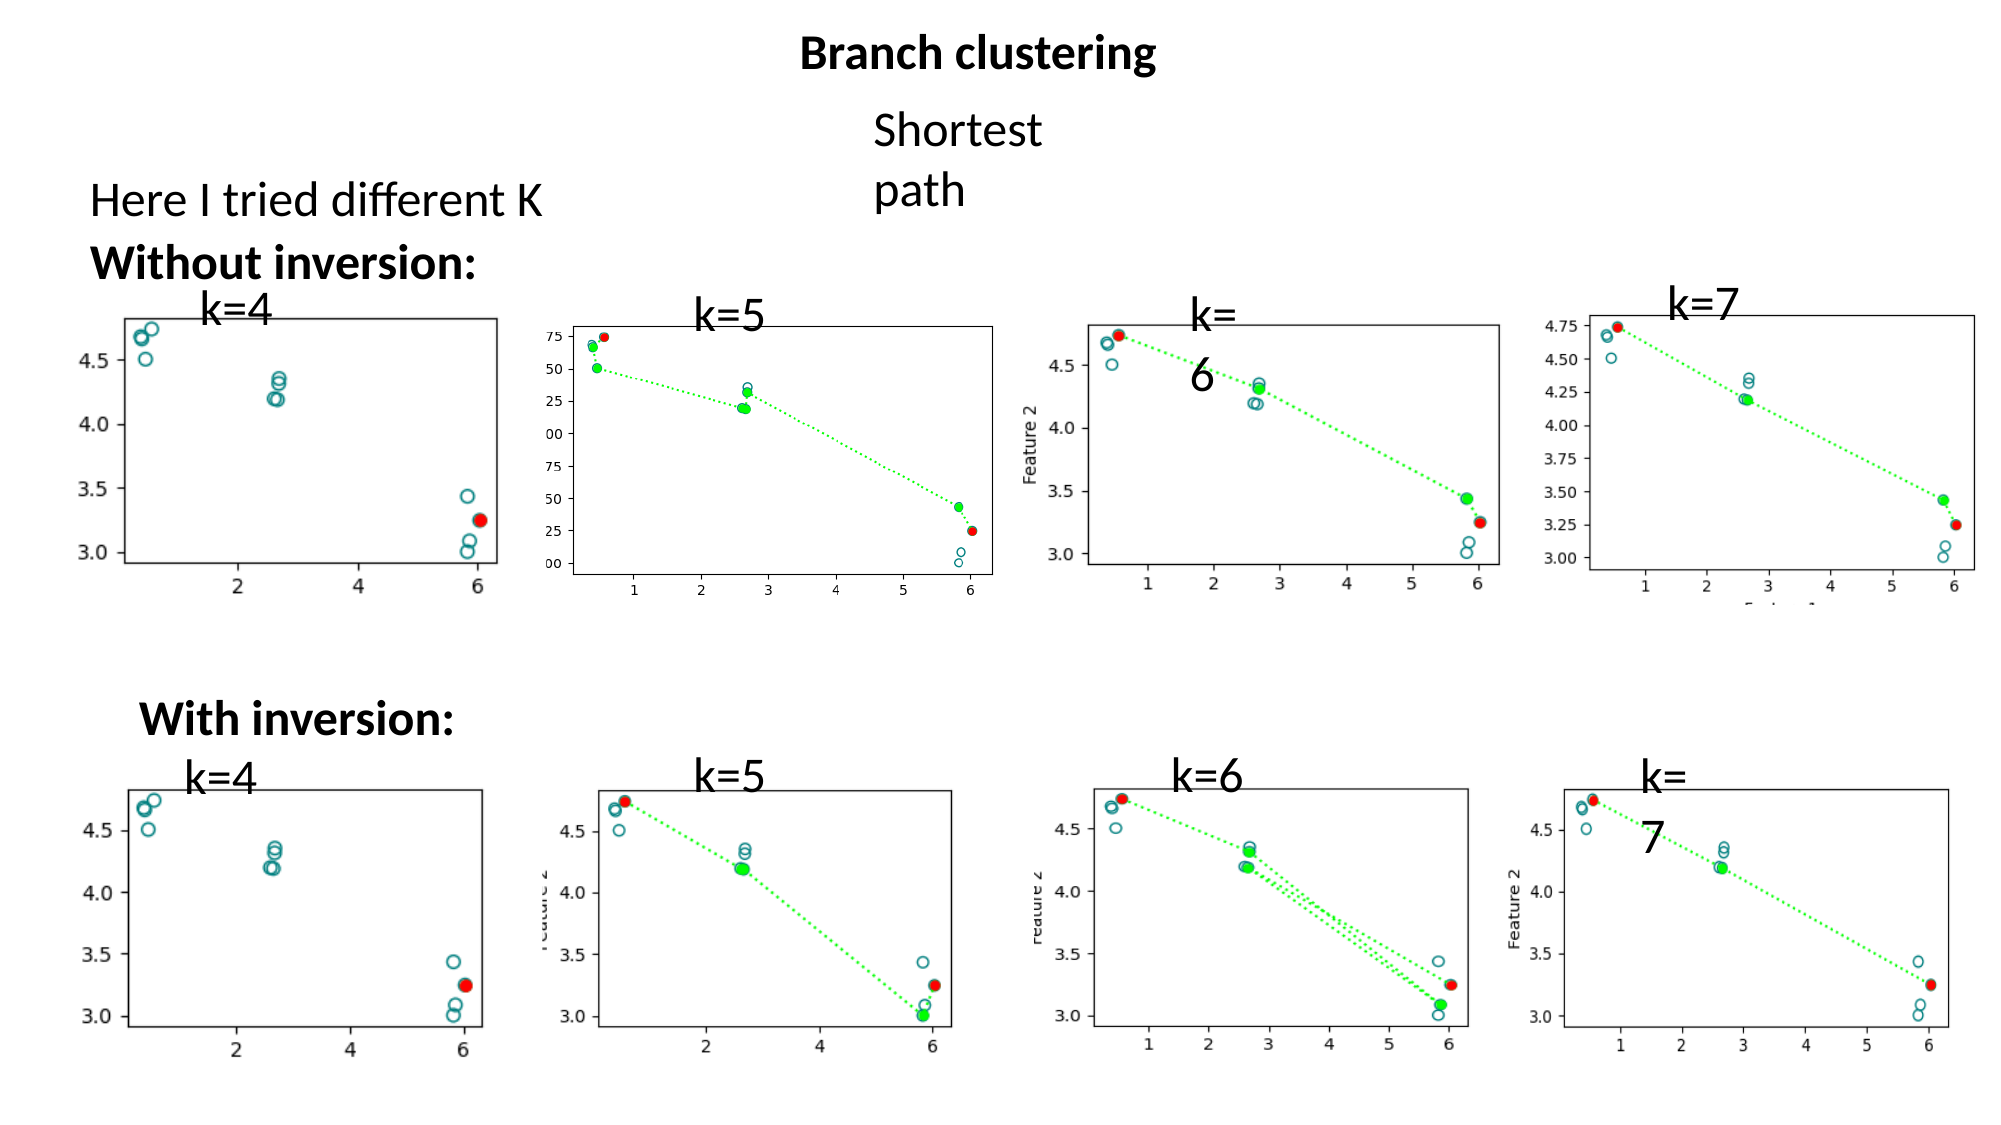

Branch clustering
Shortest path
Here I tried different K
Without inversion:
k=7
k=4
k=5
k=6
With inversion:
k=7
k=5
k=6
k=4